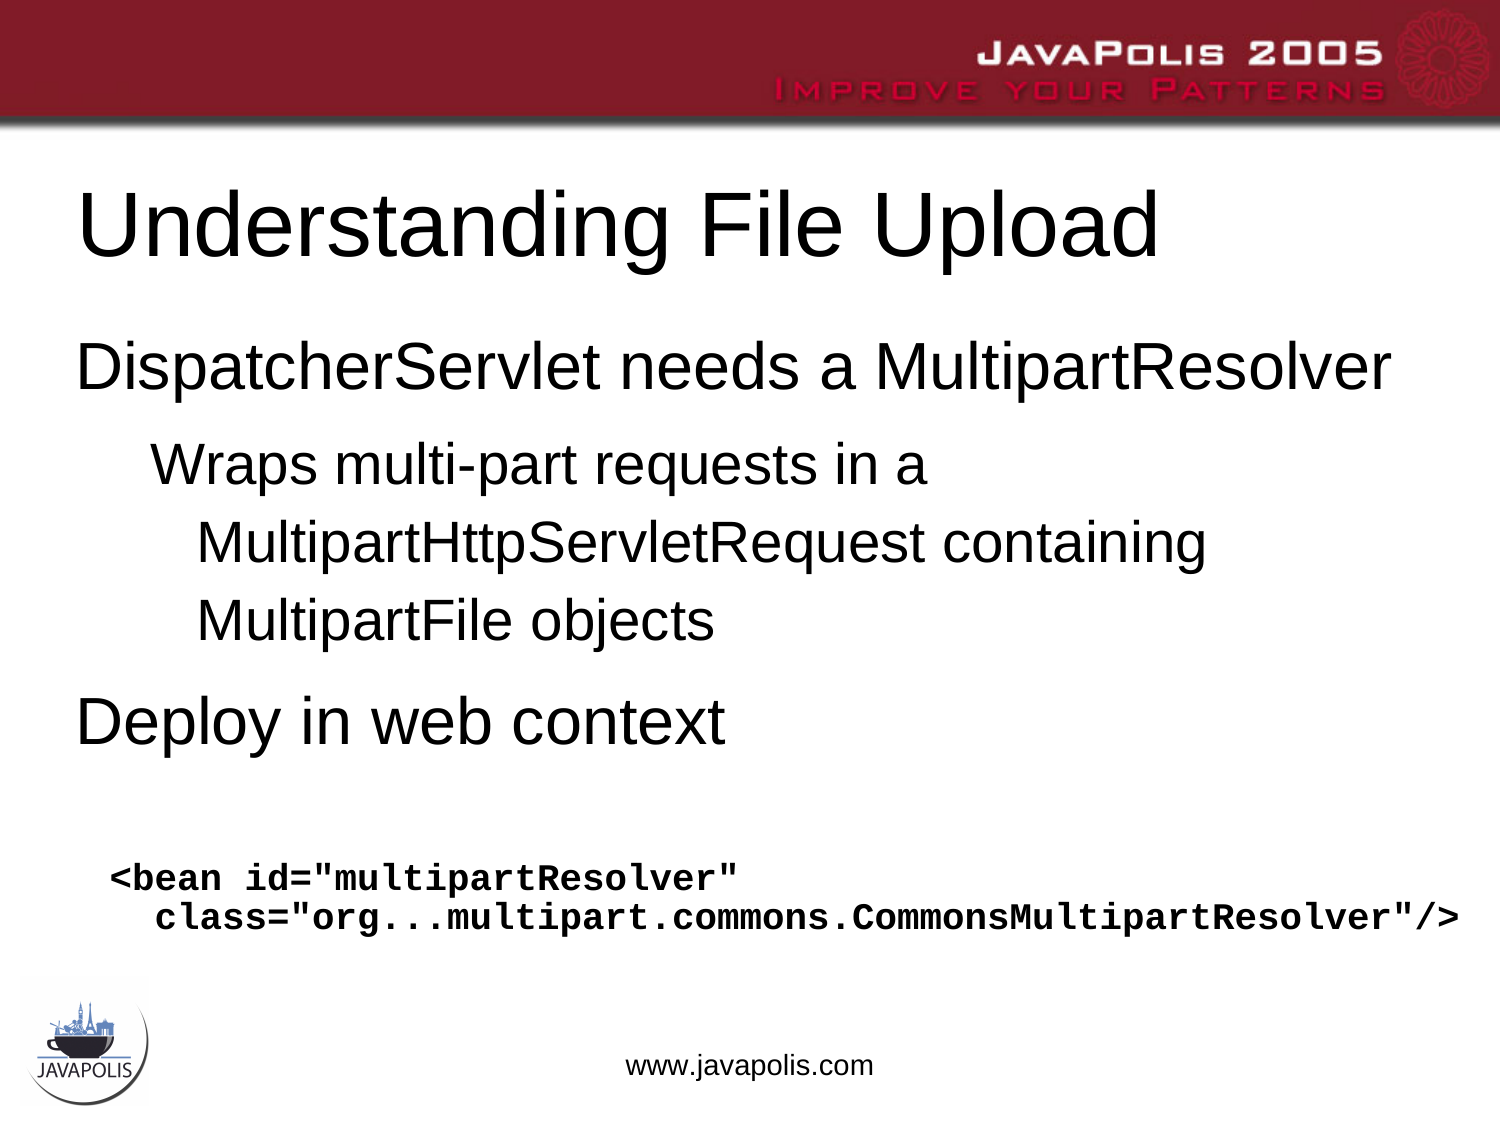

# Understanding File Upload
DispatcherServlet needs a MultipartResolver
Wraps multi-part requests in a MultipartHttpServletRequest containing MultipartFile objects
Deploy in web context
<bean id="multipartResolver"
 class="org...multipart.commons.CommonsMultipartResolver"/>